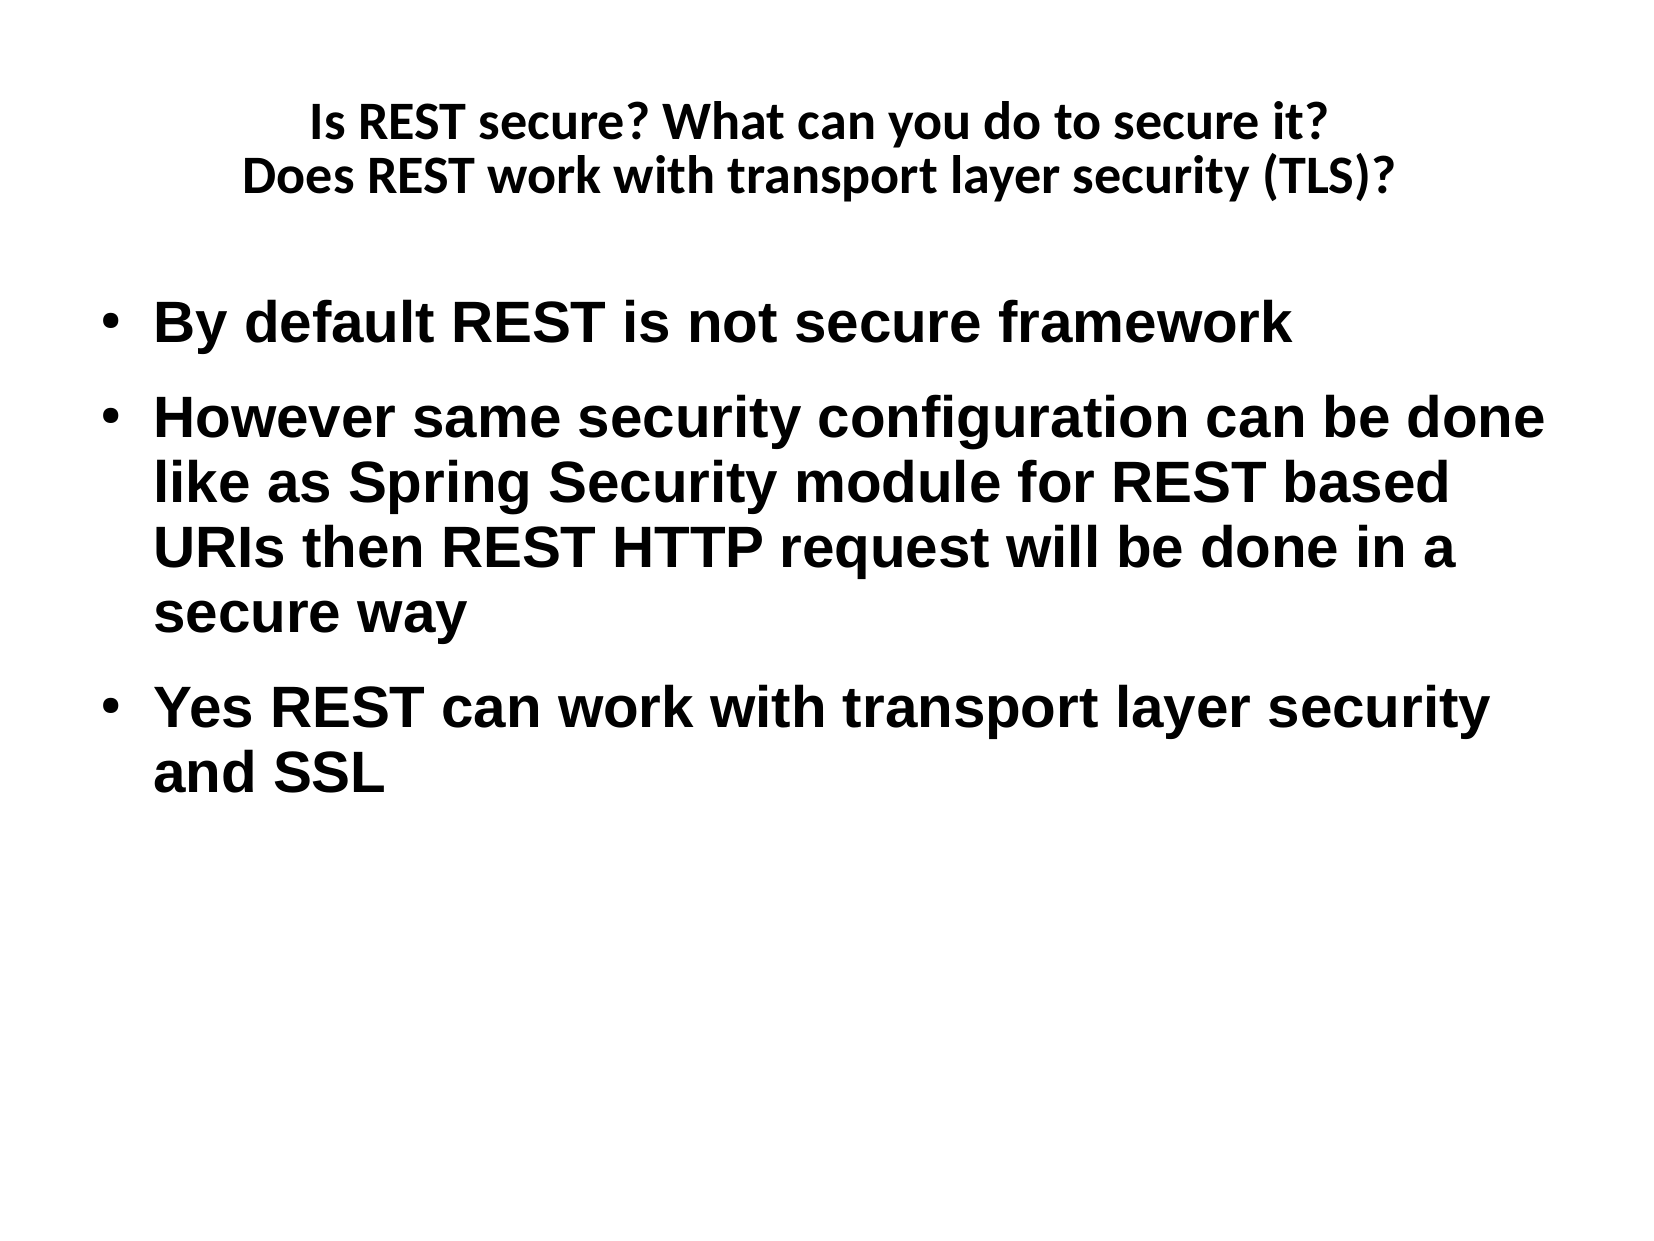

# Is REST secure? What can you do to secure it? Does REST work with transport layer security (TLS)?
By default REST is not secure framework
However same security configuration can be done like as Spring Security module for REST based URIs then REST HTTP request will be done in a secure way
Yes REST can work with transport layer security and SSL